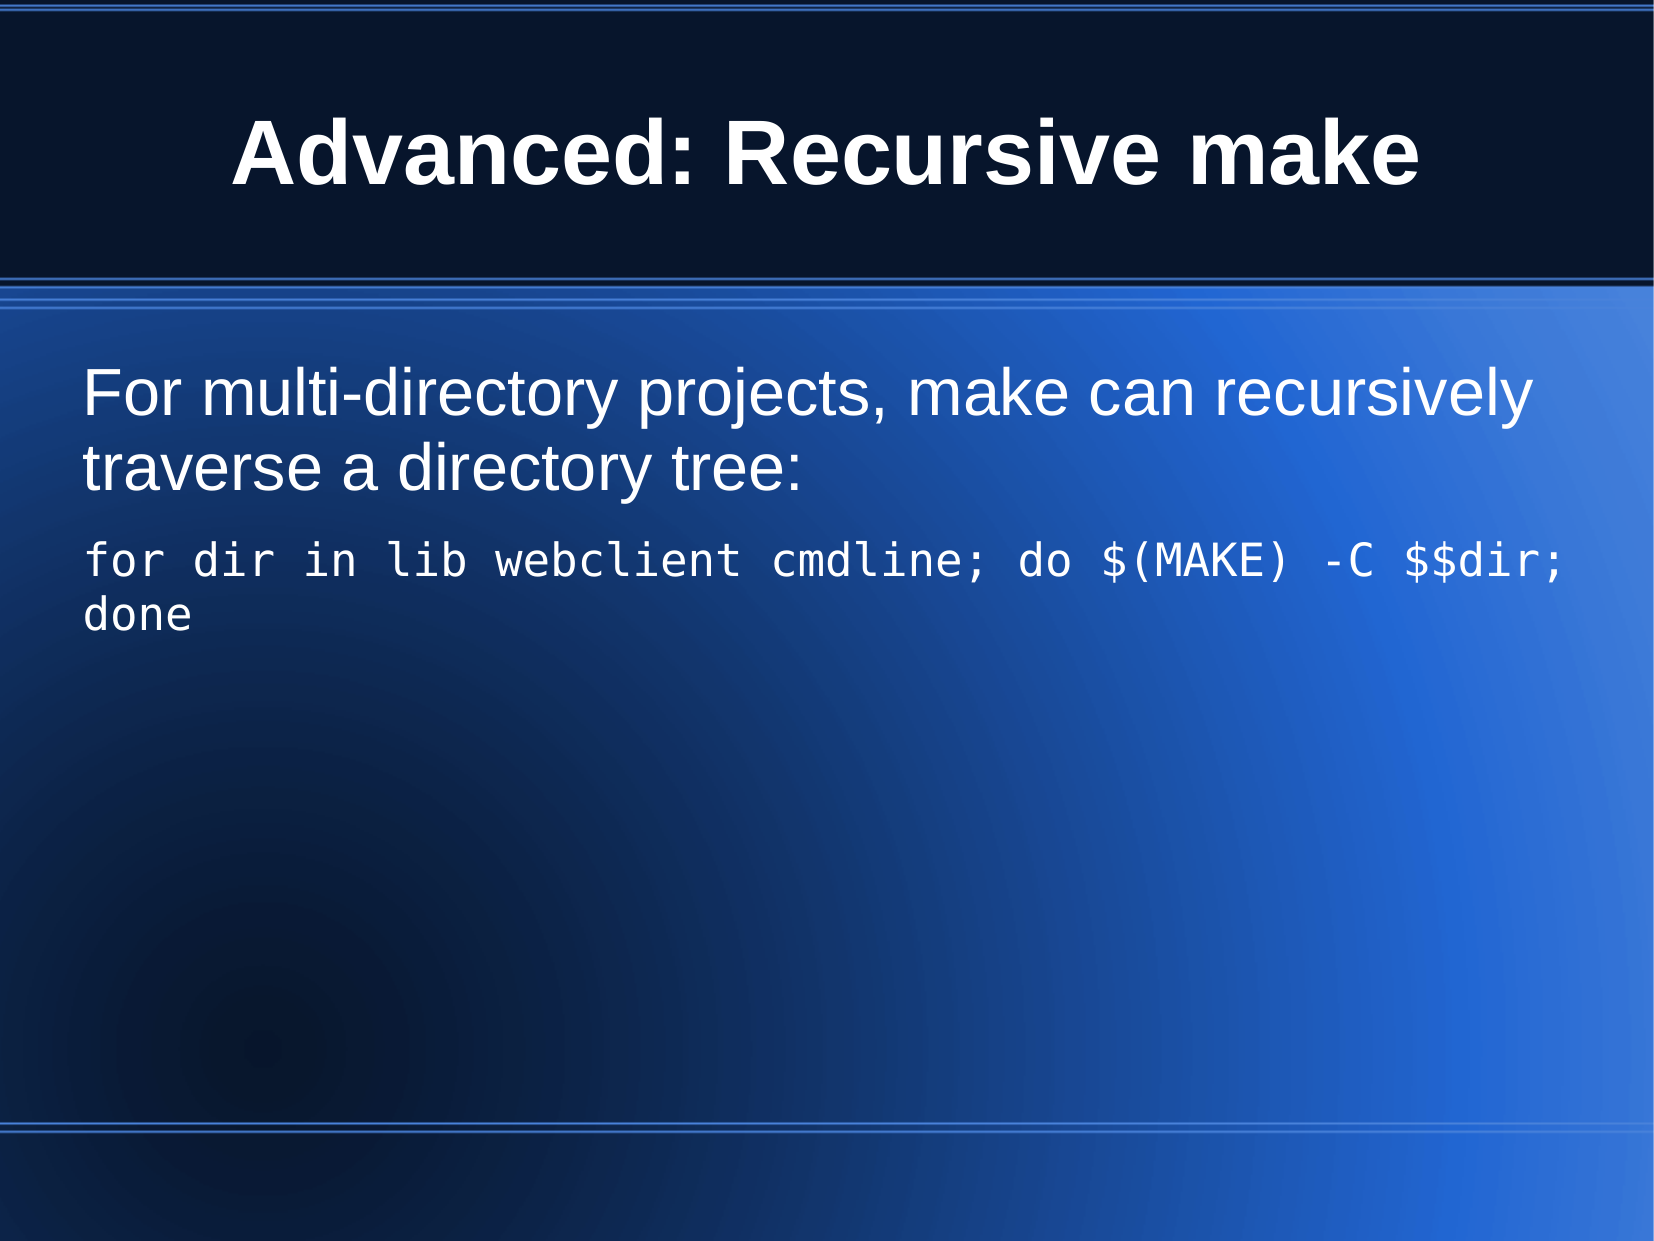

# Advanced: Recursive make
For multi-directory projects, make can recursively traverse a directory tree:
for dir in lib webclient cmdline; do $(MAKE) -C $$dir; done